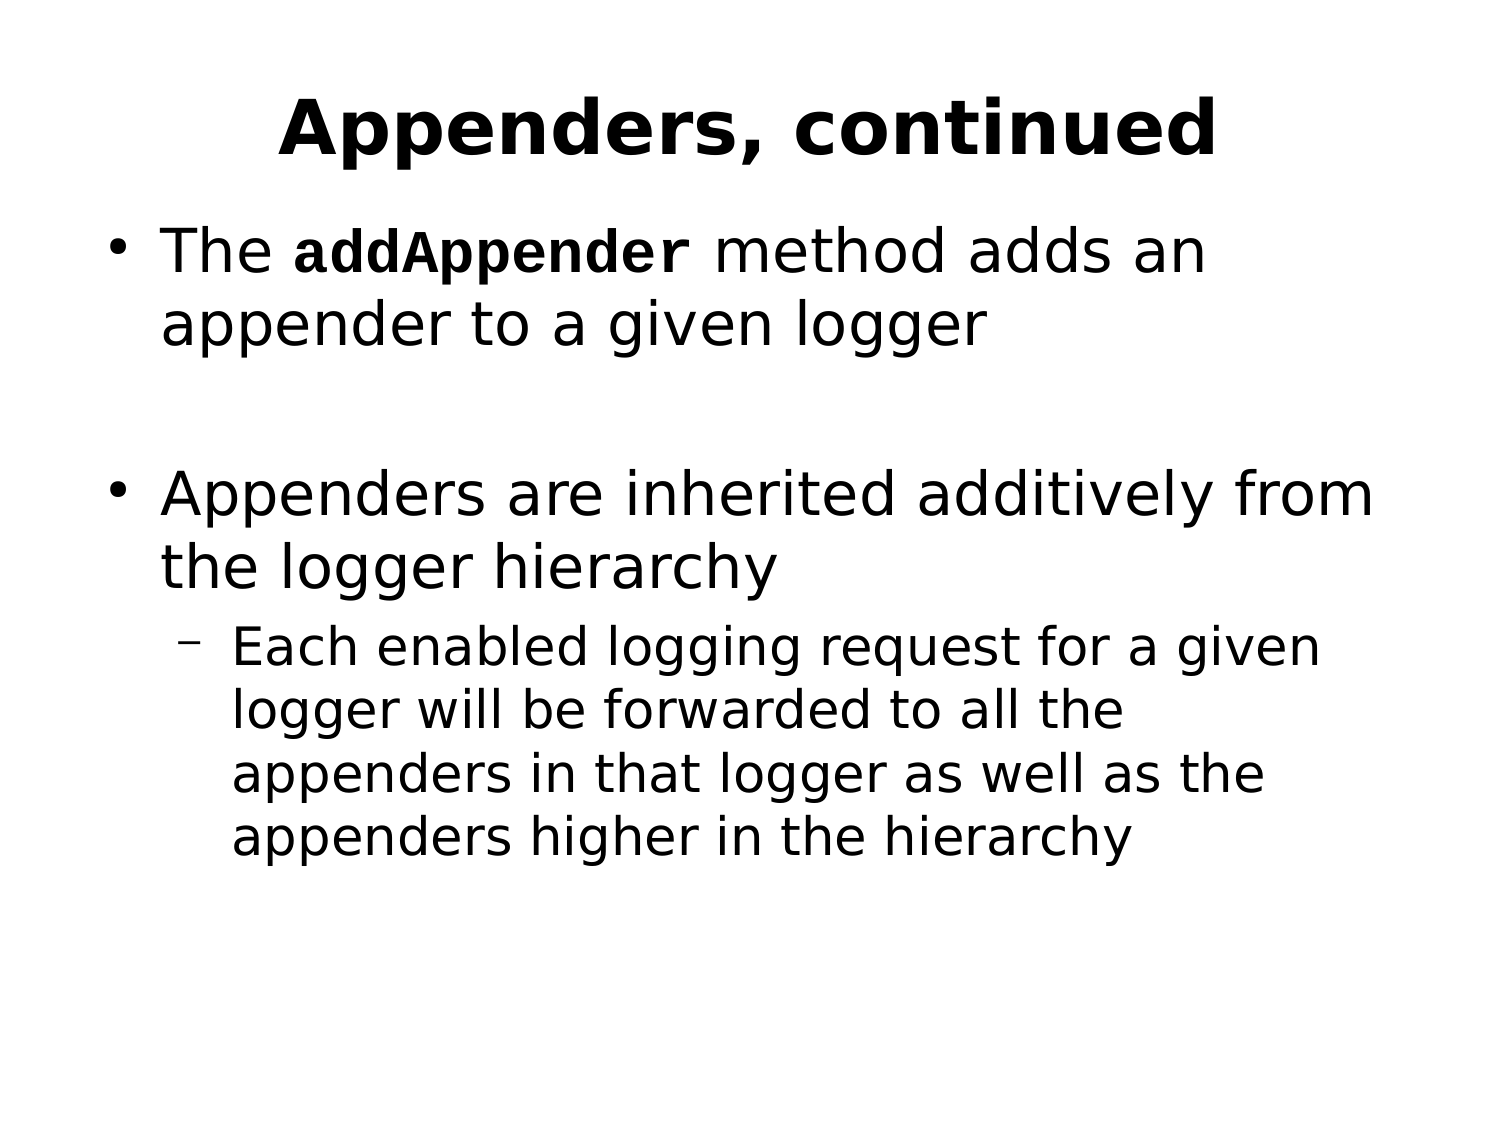

Appenders, continued
# The addAppender method adds an appender to a given logger
Appenders are inherited additively from the logger hierarchy
Each enabled logging request for a given logger will be forwarded to all the appenders in that logger as well as the appenders higher in the hierarchy